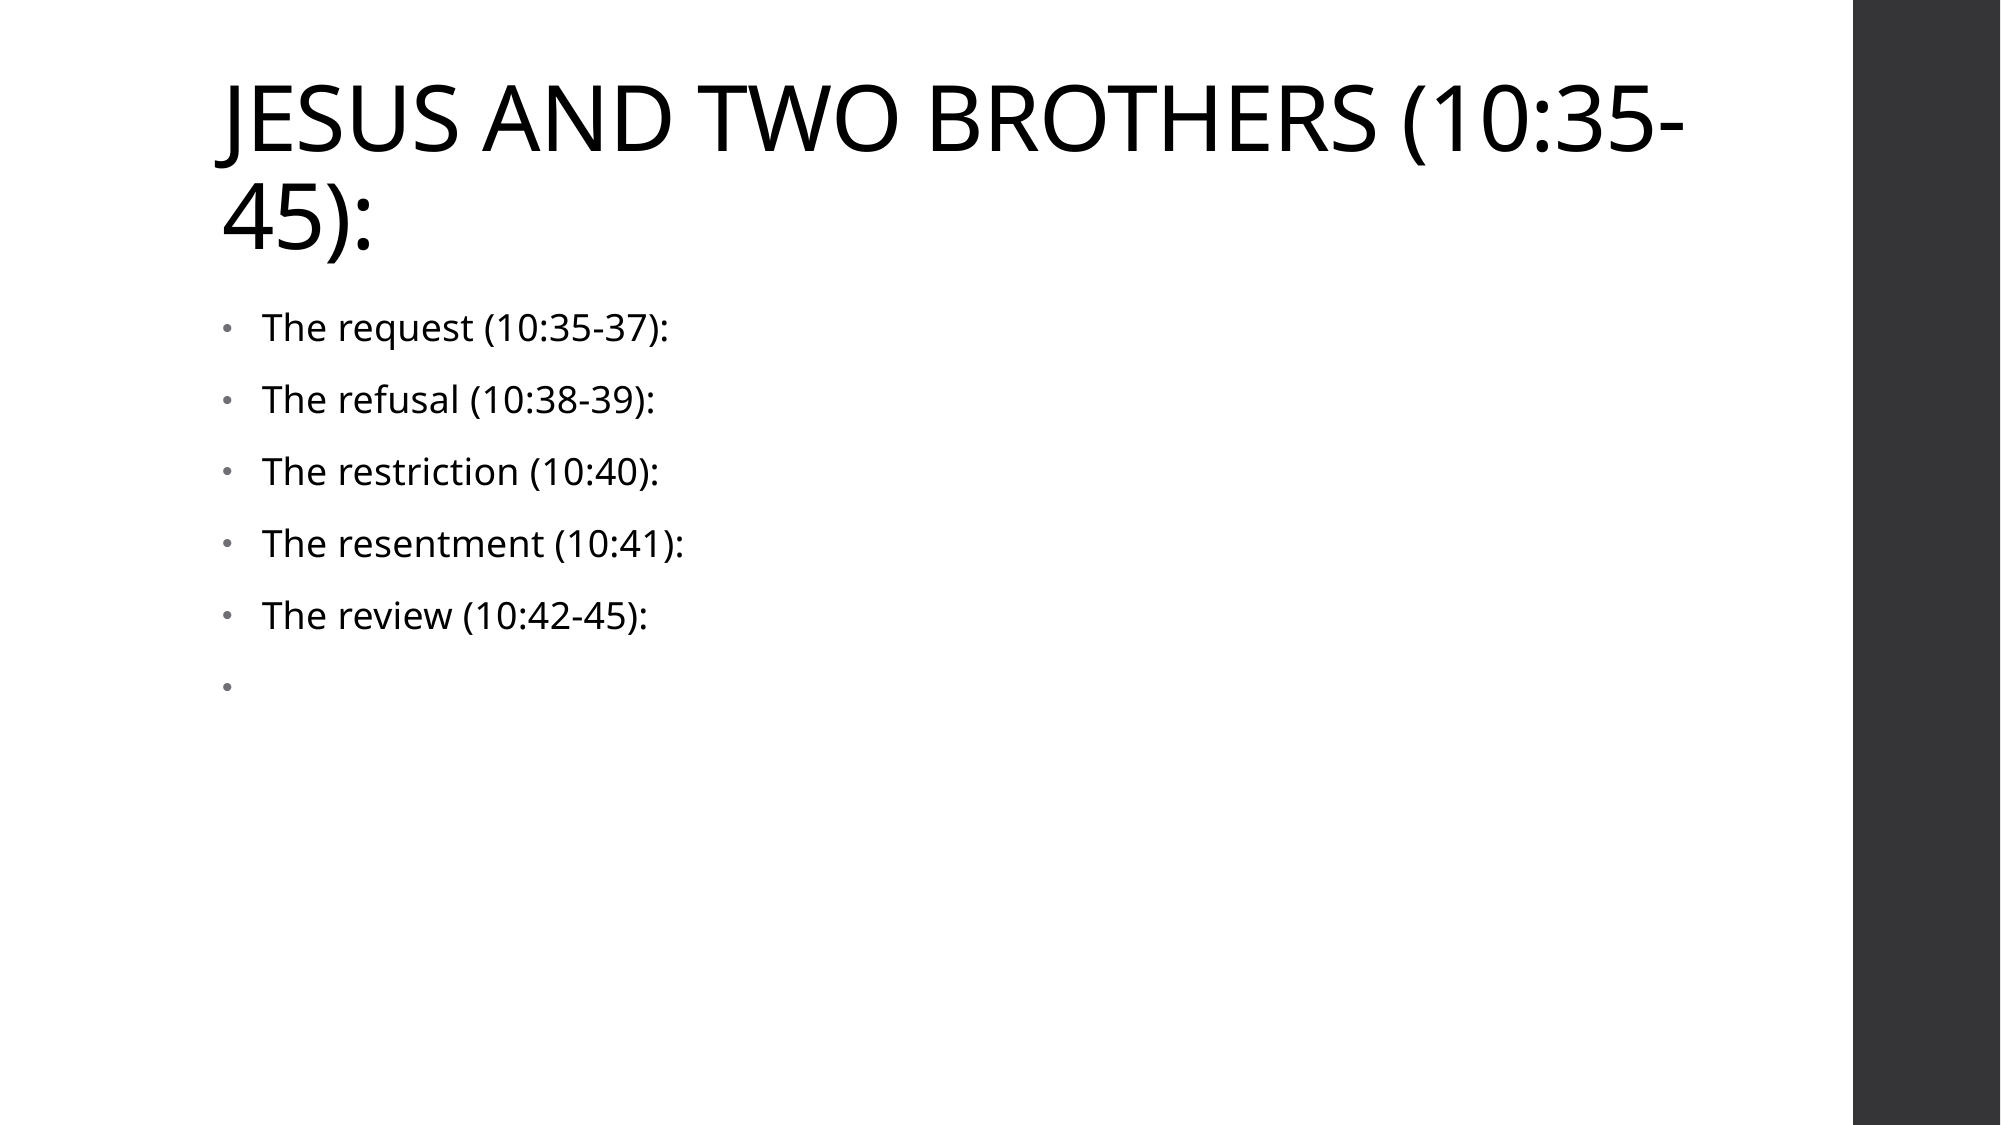

# JESUS AND TWO BROTHERS (10:35-45):
 The request (10:35-37):
 The refusal (10:38-39):
 The restriction (10:40):
 The resentment (10:41):
 The review (10:42-45):